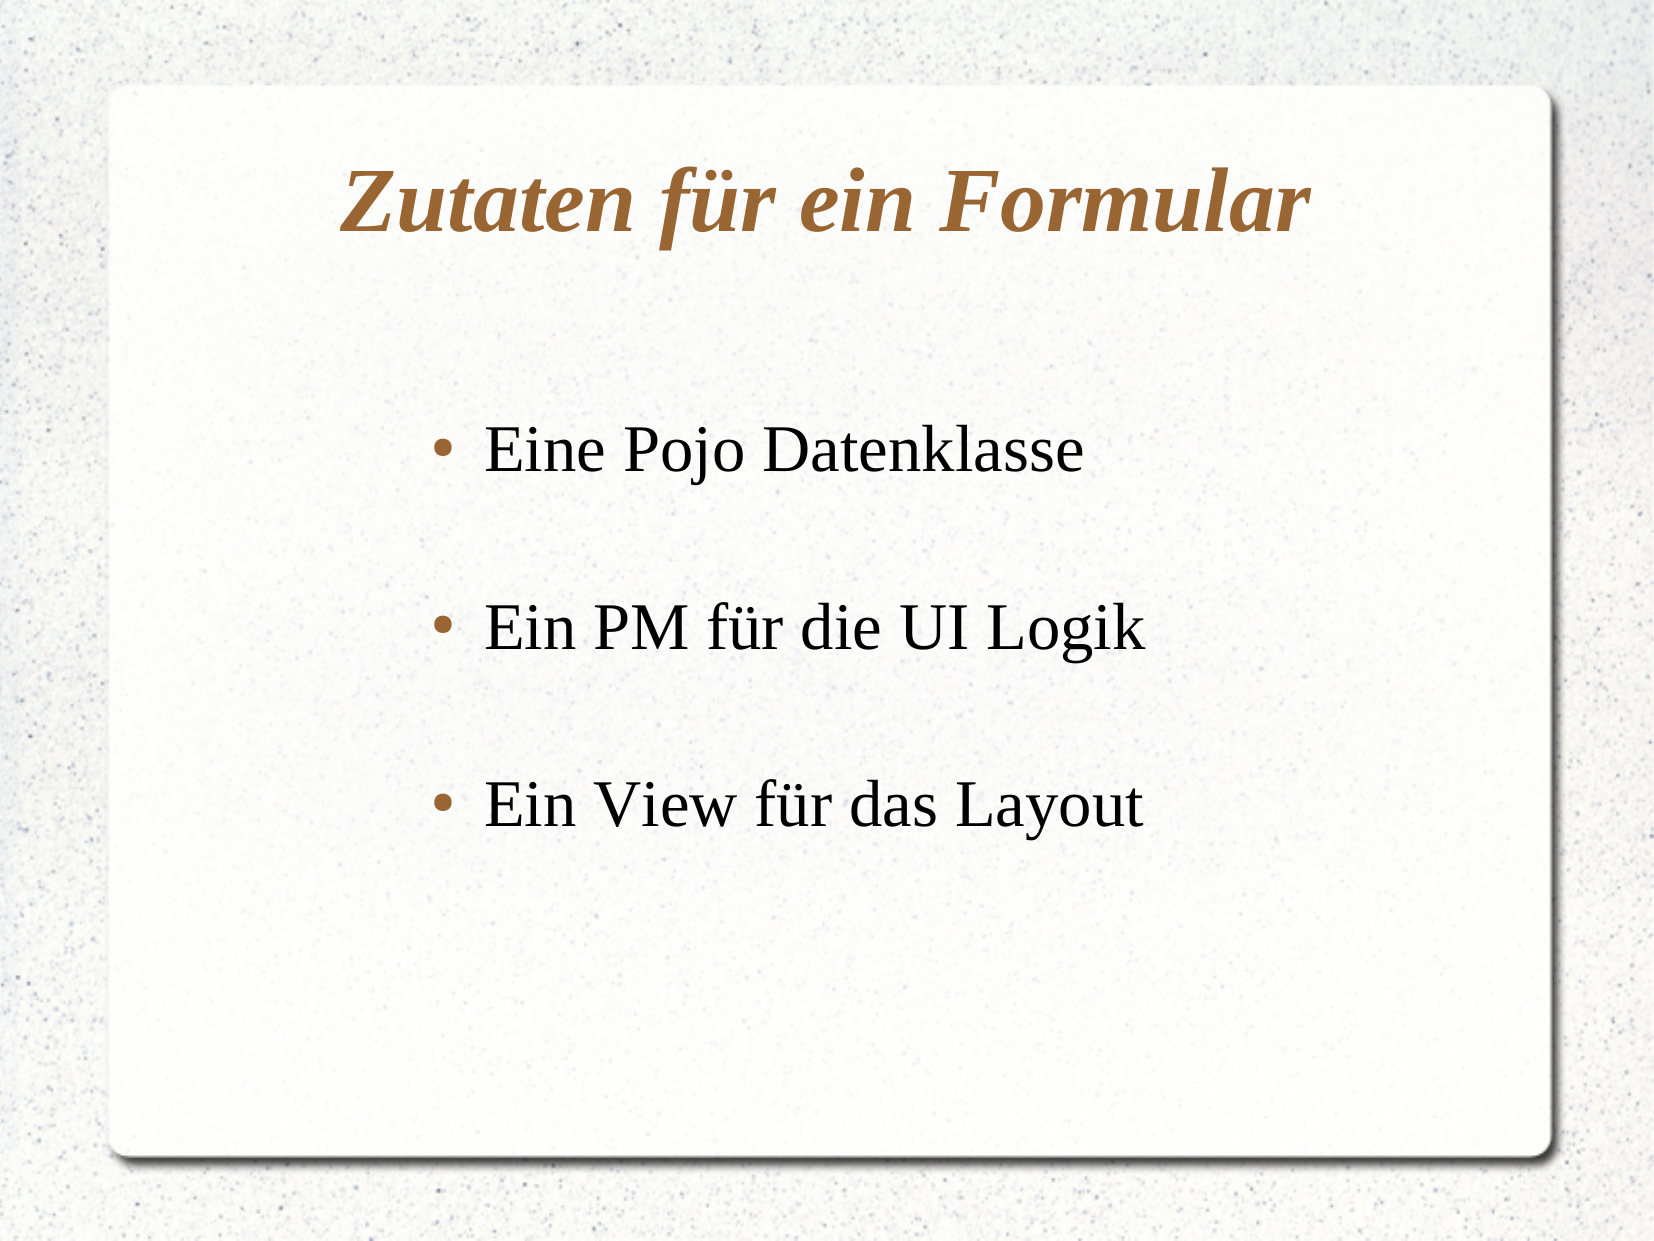

# Zutaten für ein Formular
Eine Pojo Datenklasse
Ein PM für die UI Logik
Ein View für das Layout